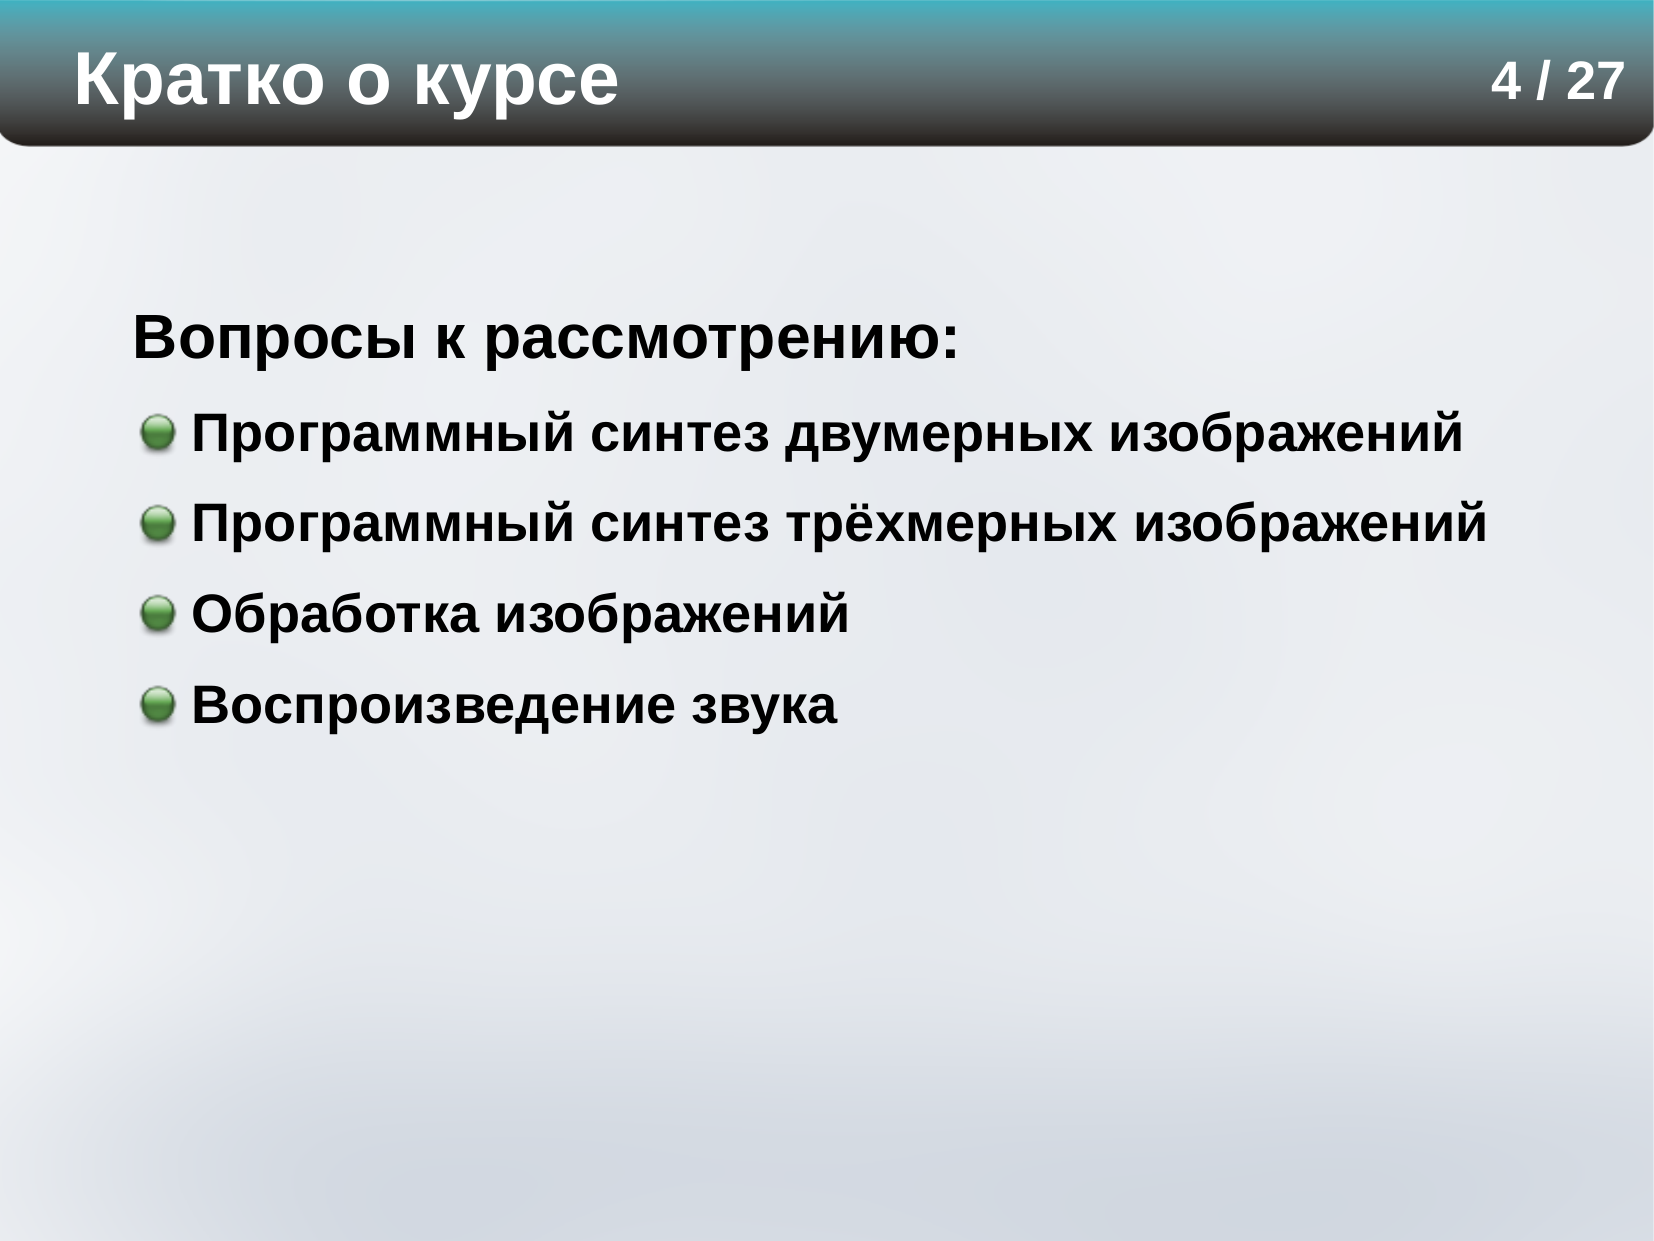

Кратко о курсе
Вопросы к рассмотрению:
Программный синтез двумерных изображений
Программный синтез трёхмерных изображений
Обработка изображений
Воспроизведение звука